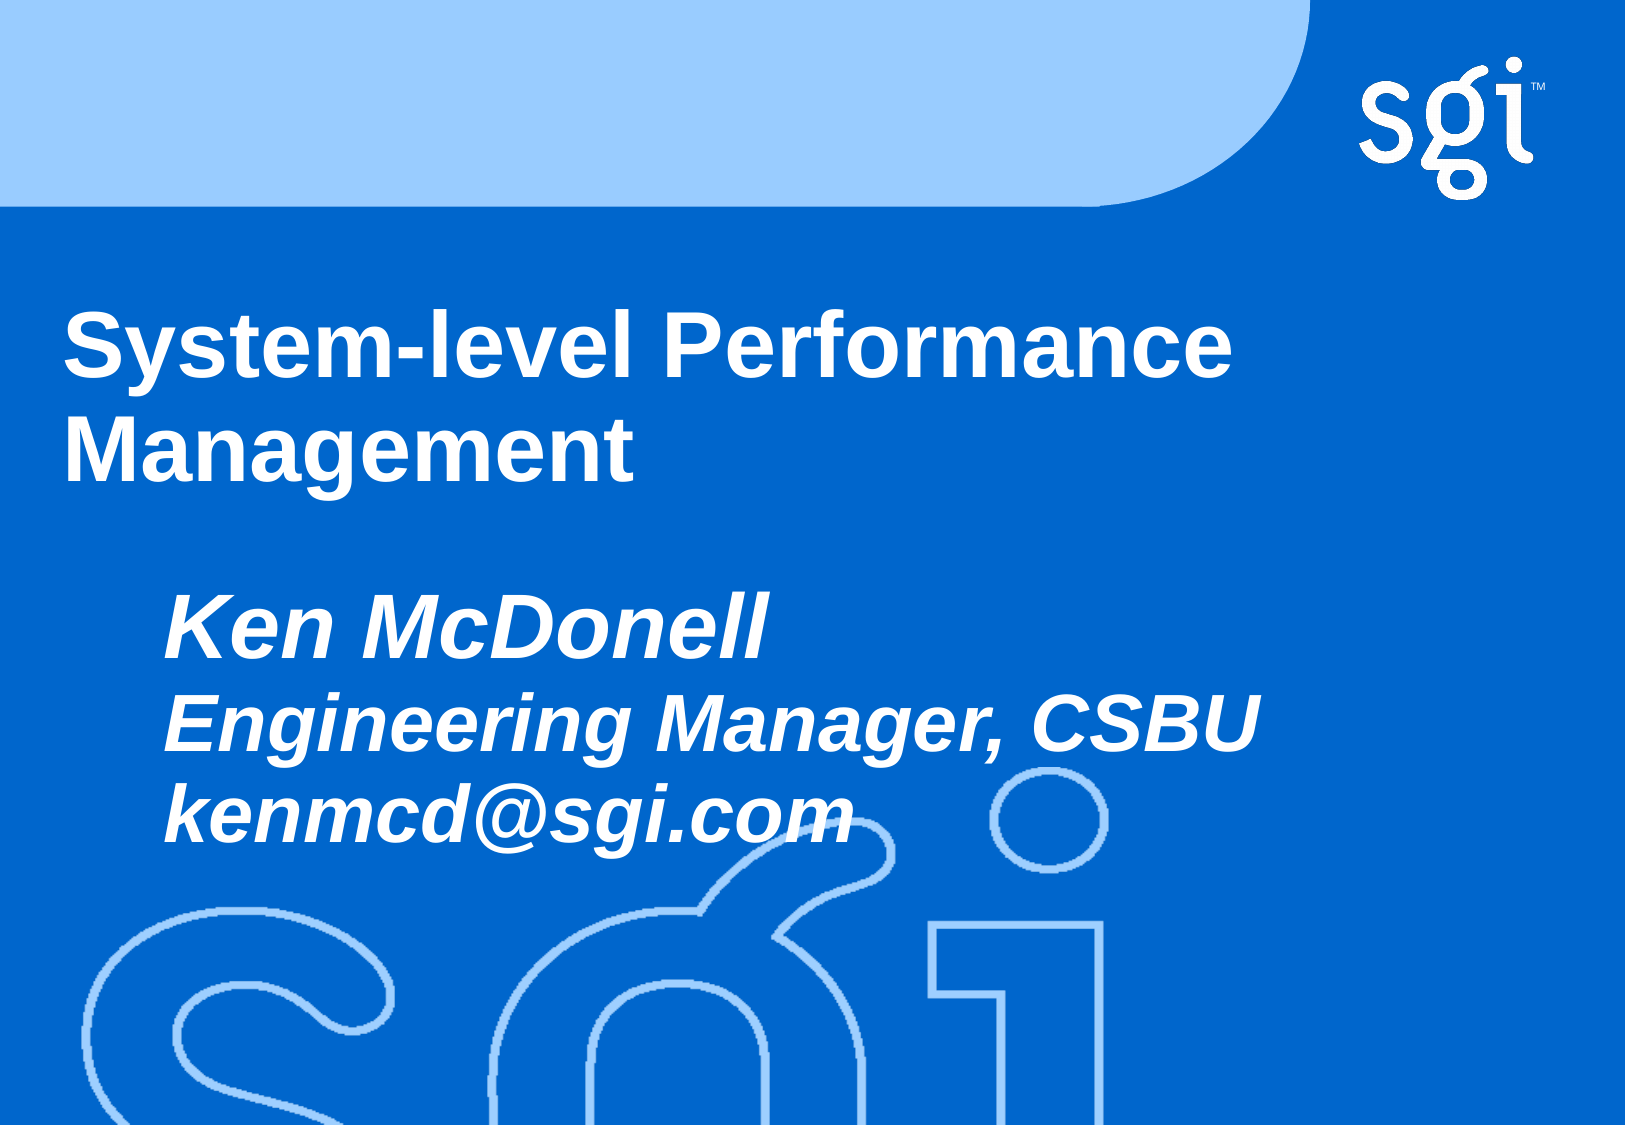

# System-level Performance Management
Ken McDonell
Engineering Manager, CSBU
kenmcd@sgi.com